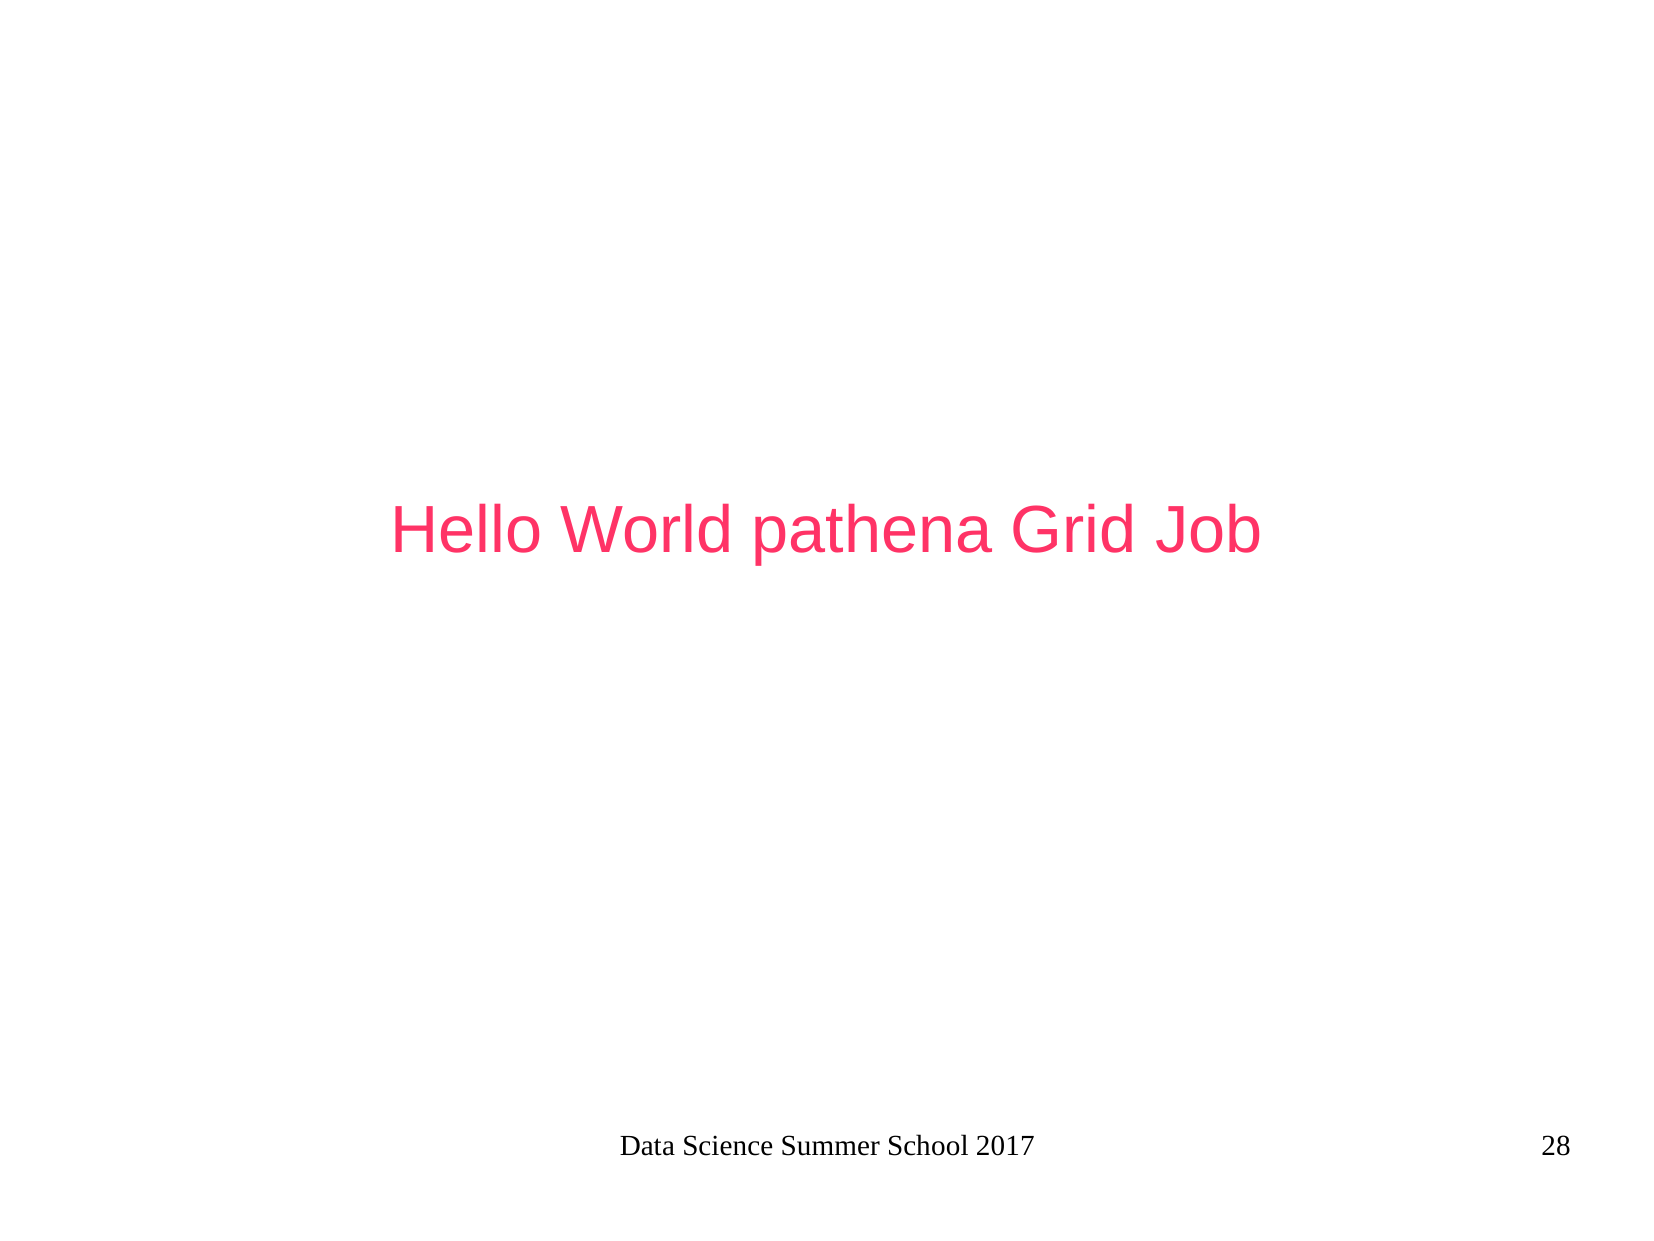

# Hello World pathena Grid Job
Data Science Summer School 2017
28